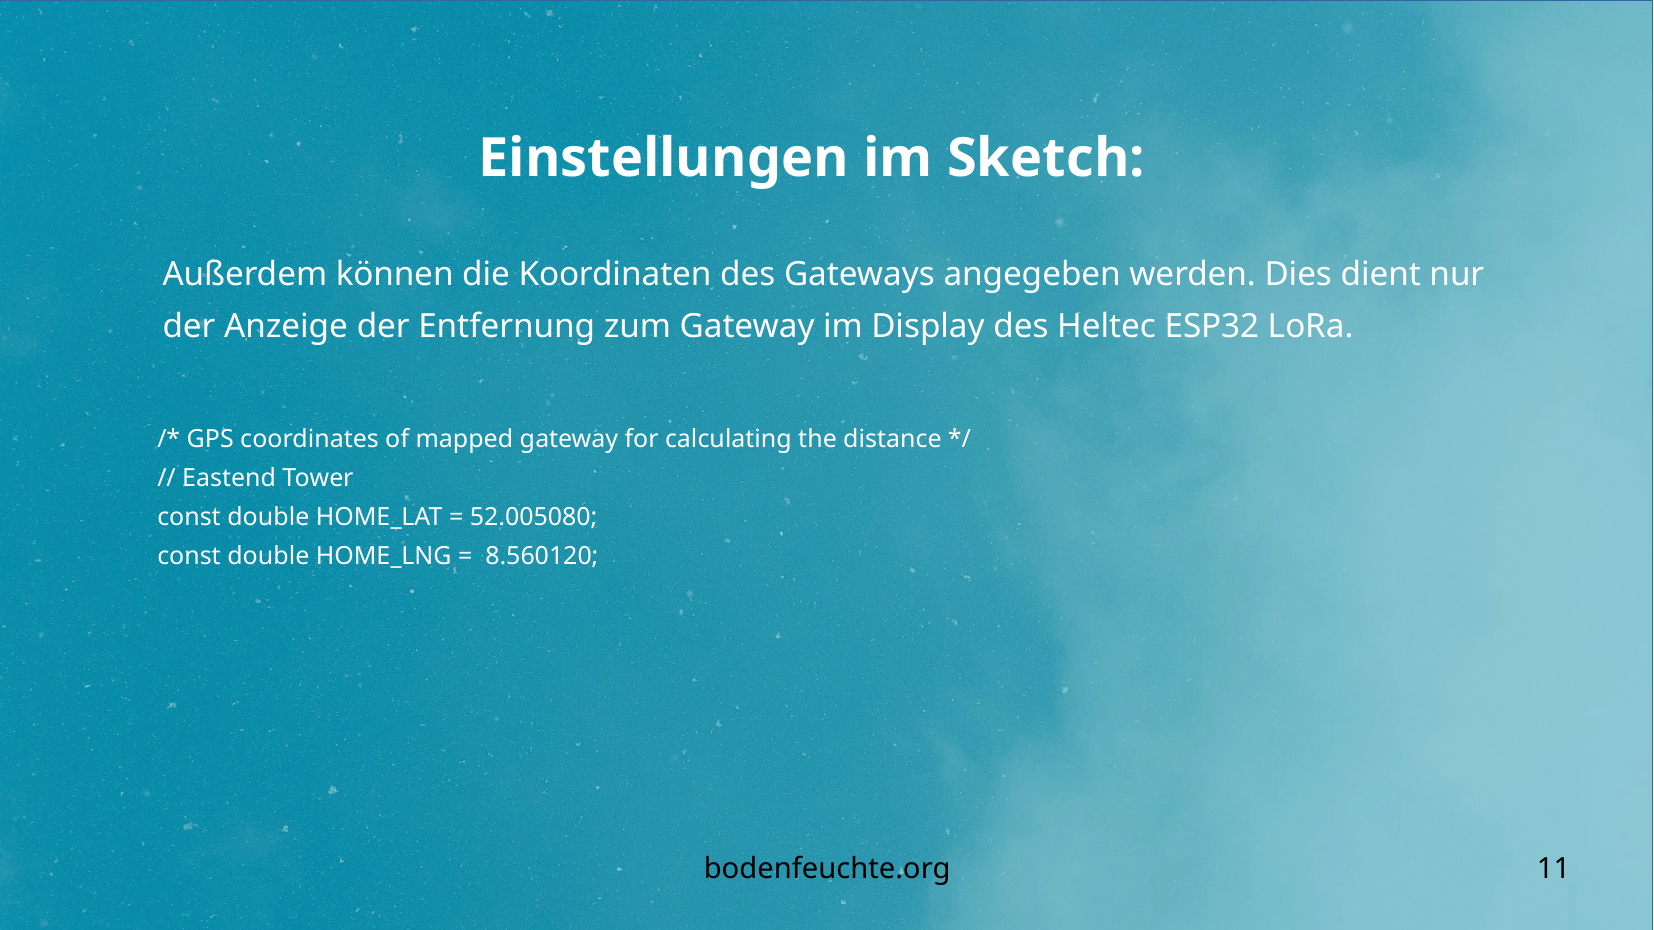

# Einstellungen im Sketch:
Außerdem können die Koordinaten des Gateways angegeben werden. Dies dient nur der Anzeige der Entfernung zum Gateway im Display des Heltec ESP32 LoRa.
/* GPS coordinates of mapped gateway for calculating the distance */
// Eastend Tower
const double HOME_LAT = 52.005080;
const double HOME_LNG = 8.560120;
bodenfeuchte.org
11